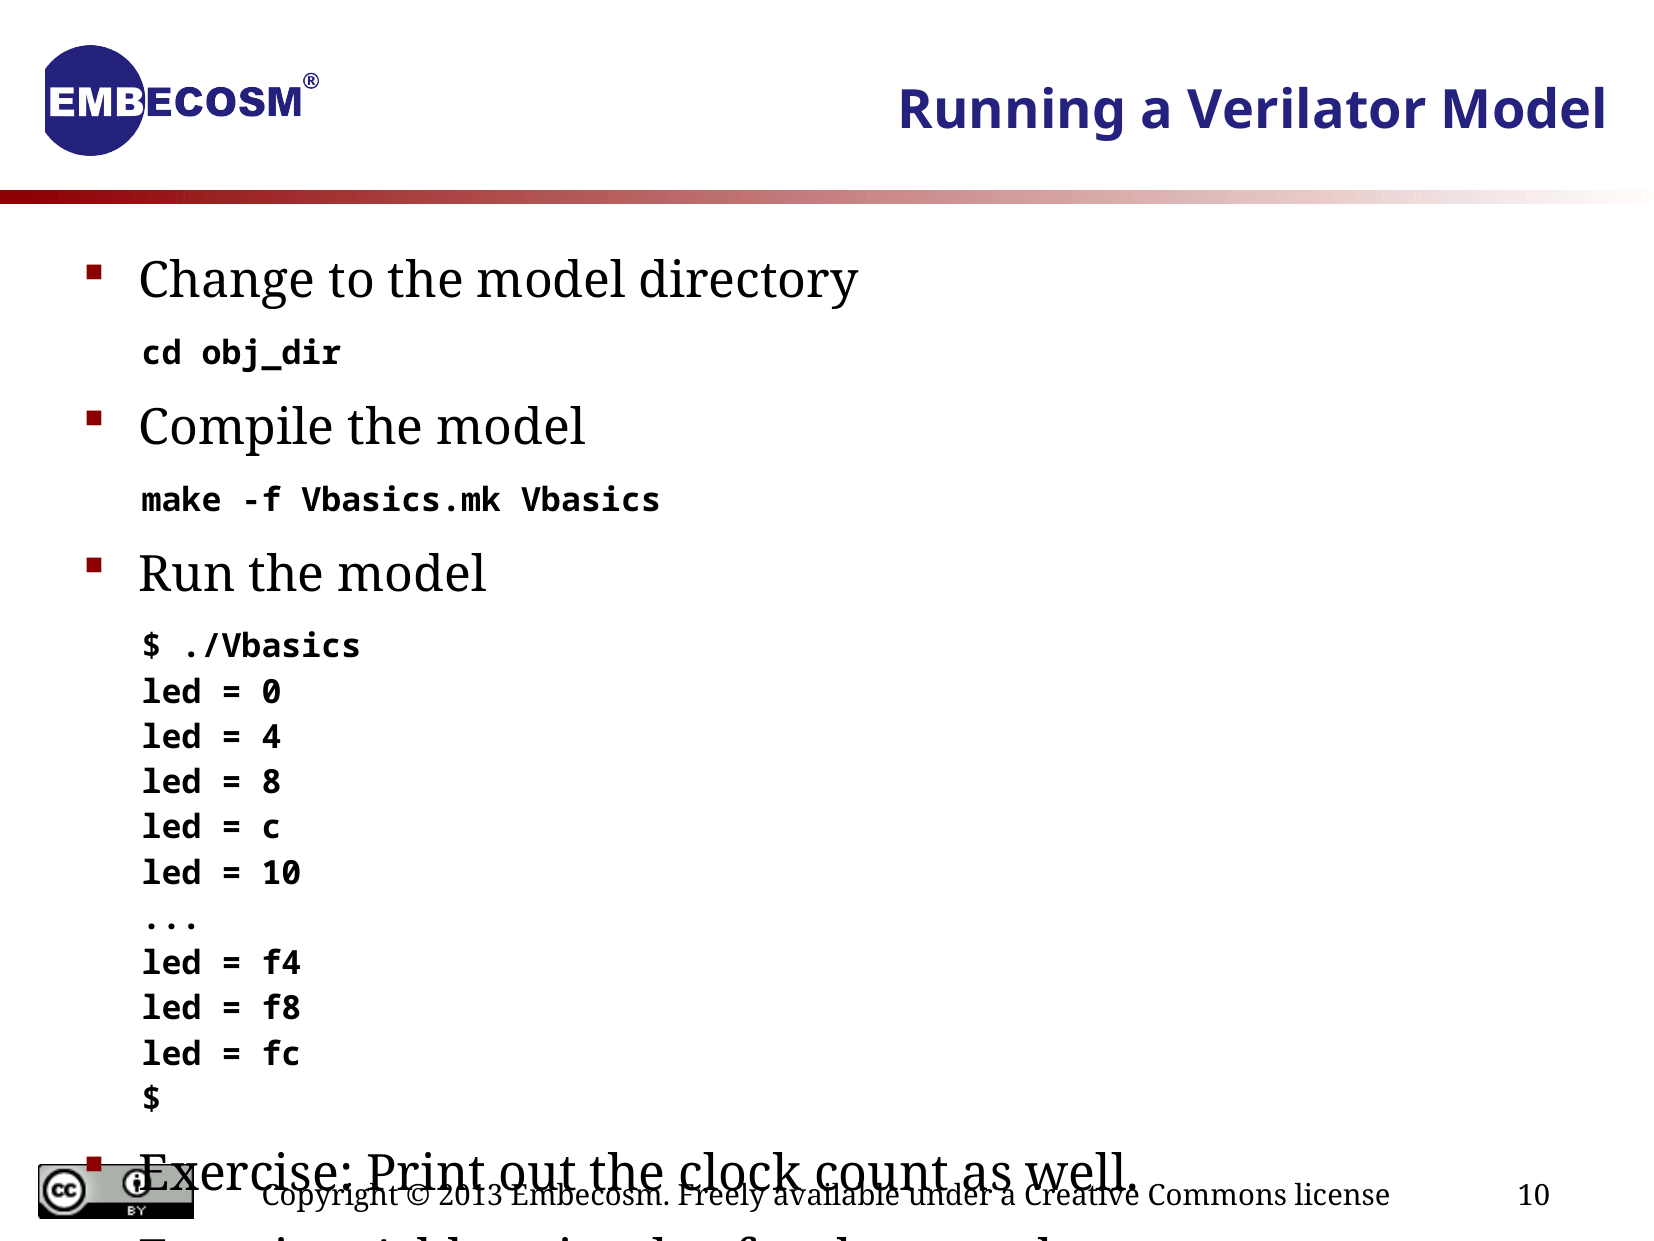

# Running a Verilator Model
Change to the model directory
cd obj_dir
Compile the model
make -f Vbasics.mk Vbasics
Run the model
$ ./Vbasics
led = 0
led = 4
led = 8
led = c
led = 10
...
led = f4
led = f8
led = fc
$
Exercise: Print out the clock count as well.
Exercise: Add a stimulus for the reset button
Copyright © 2013 Embecosm. Freely available under a Creative Commons license
10